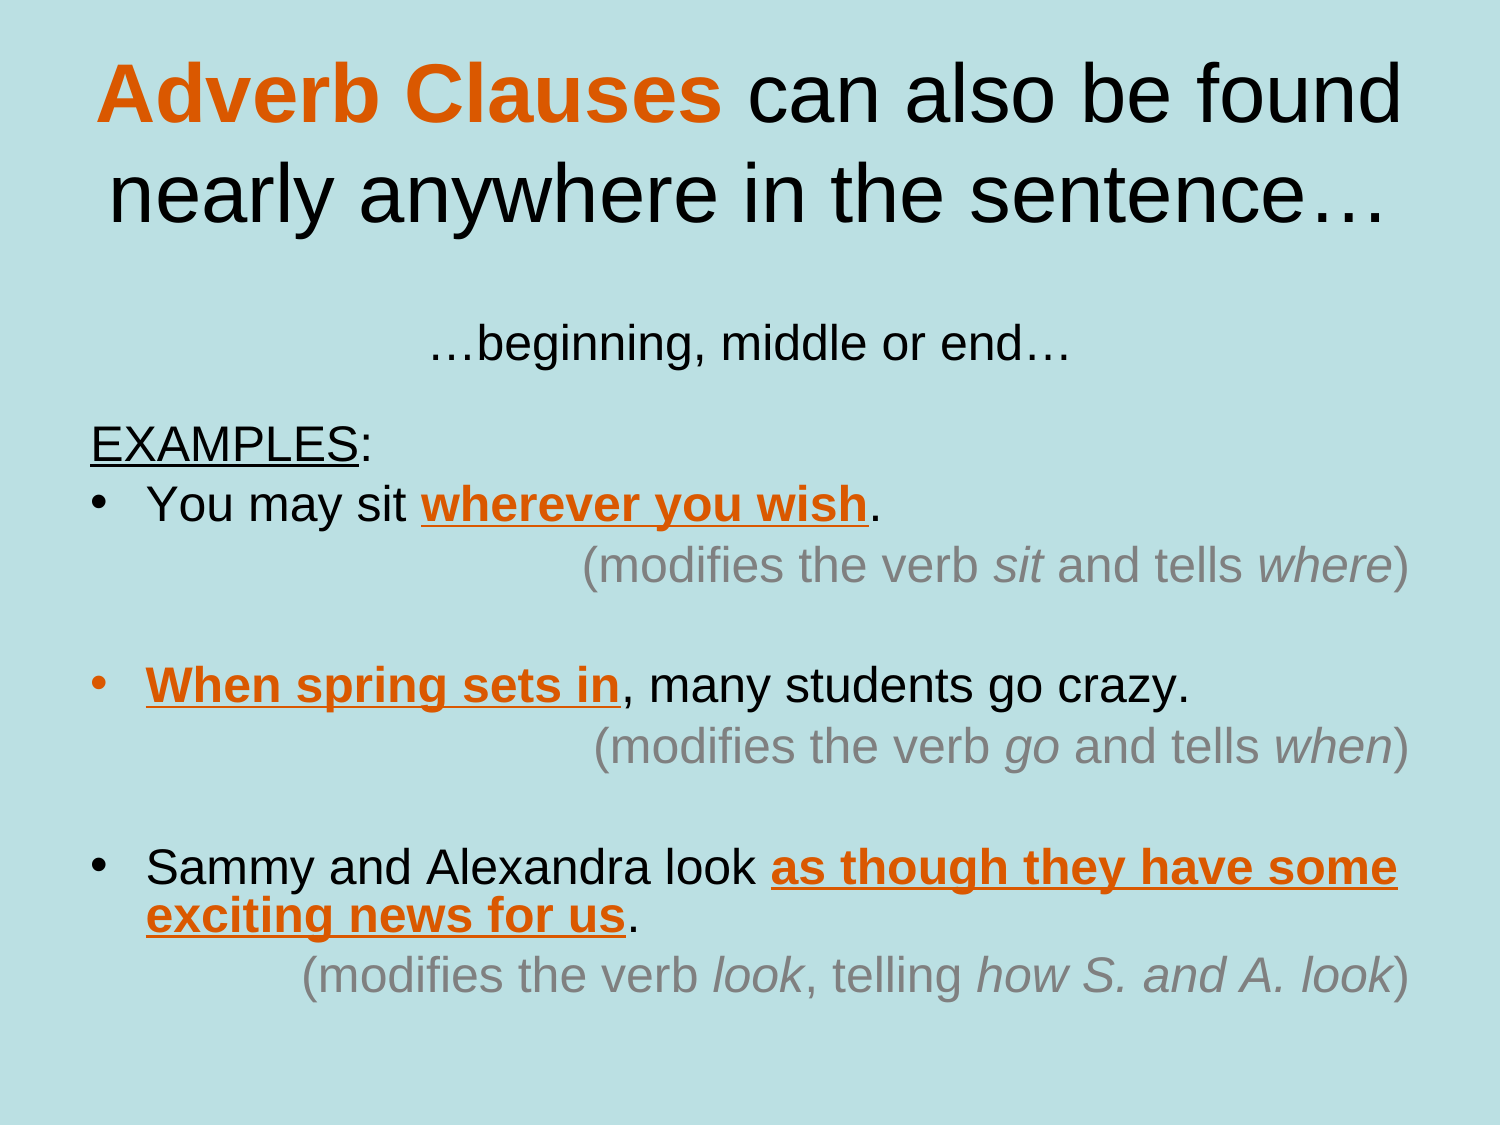

Adverb Clauses can also be found nearly anywhere in the sentence…
…beginning, middle or end…
EXAMPLES:
You may sit wherever you wish.
(modifies the verb sit and tells where)
When spring sets in, many students go crazy.
(modifies the verb go and tells when)
Sammy and Alexandra look as though they have some exciting news for us.
(modifies the verb look, telling how S. and A. look)